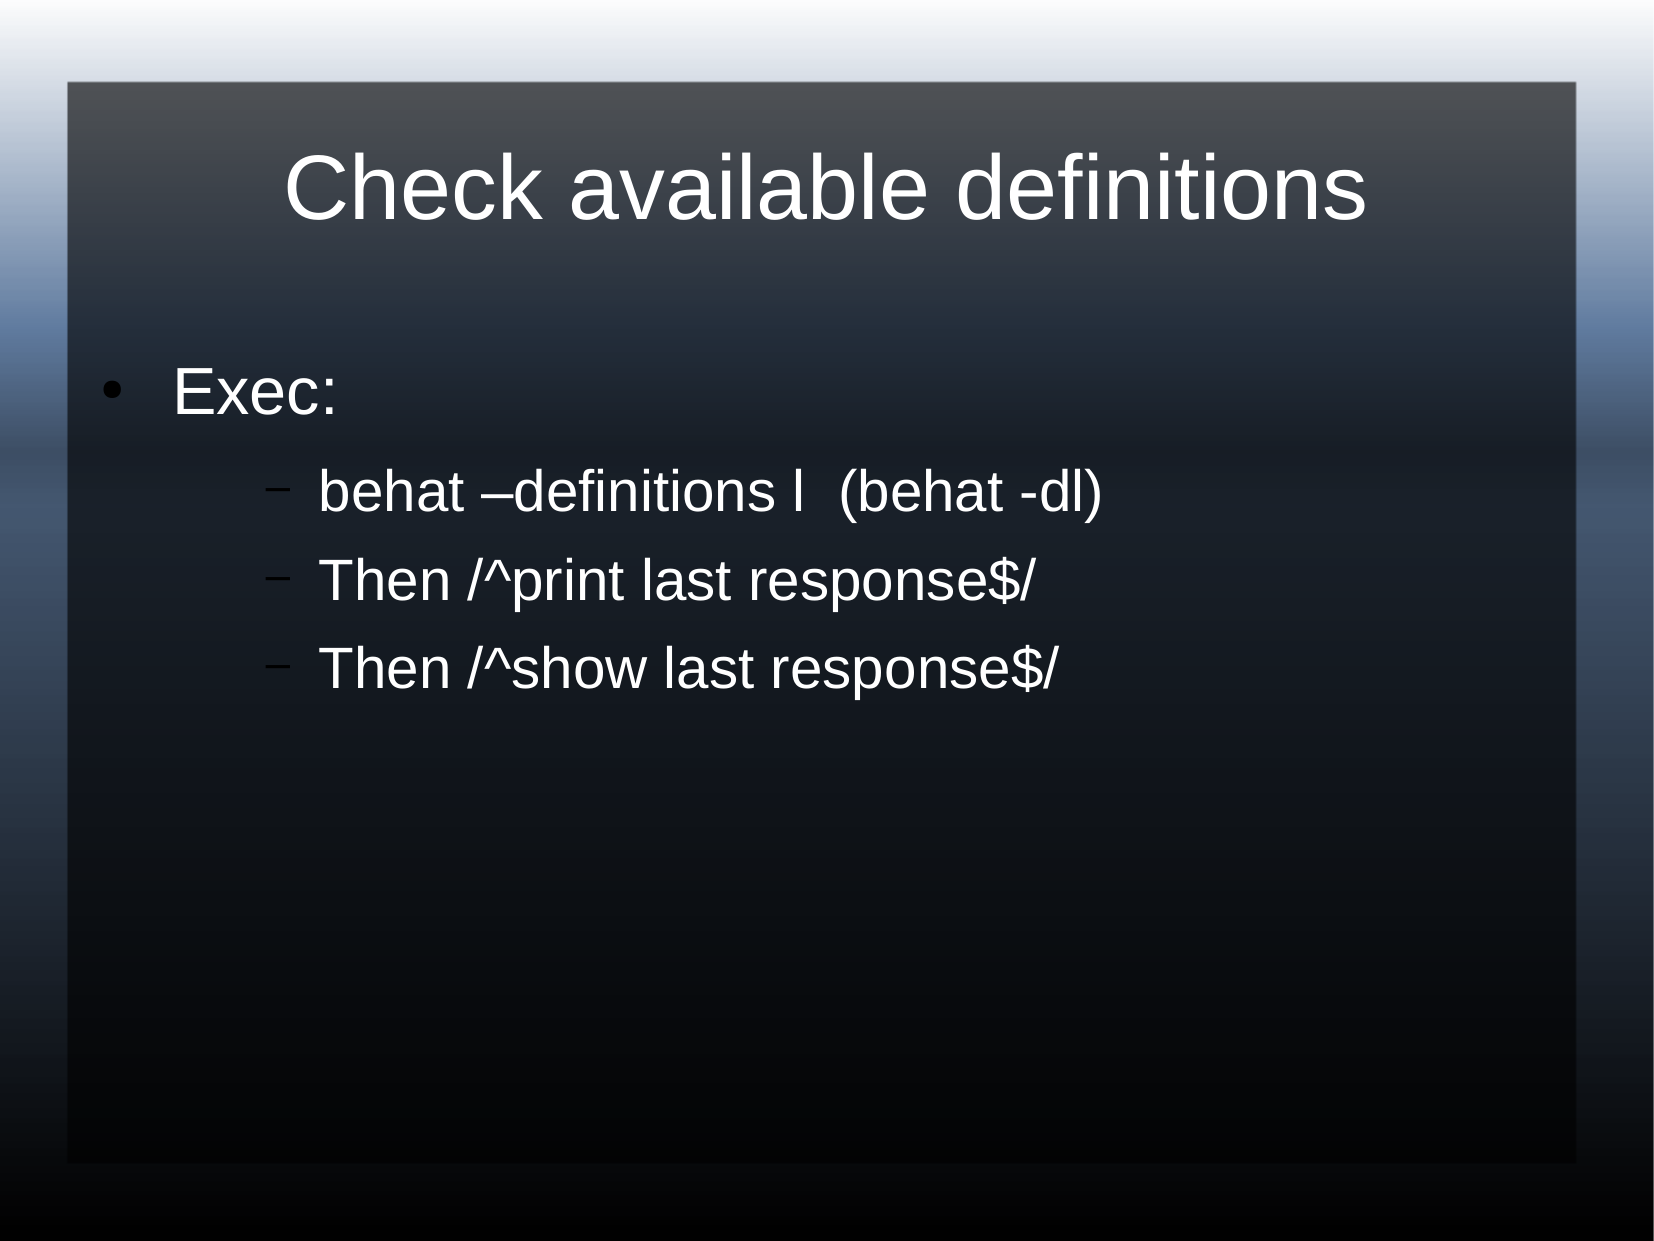

# Check available definitions
 Exec:
behat –definitions l (behat -dl)
Then /^print last response$/
Then /^show last response$/